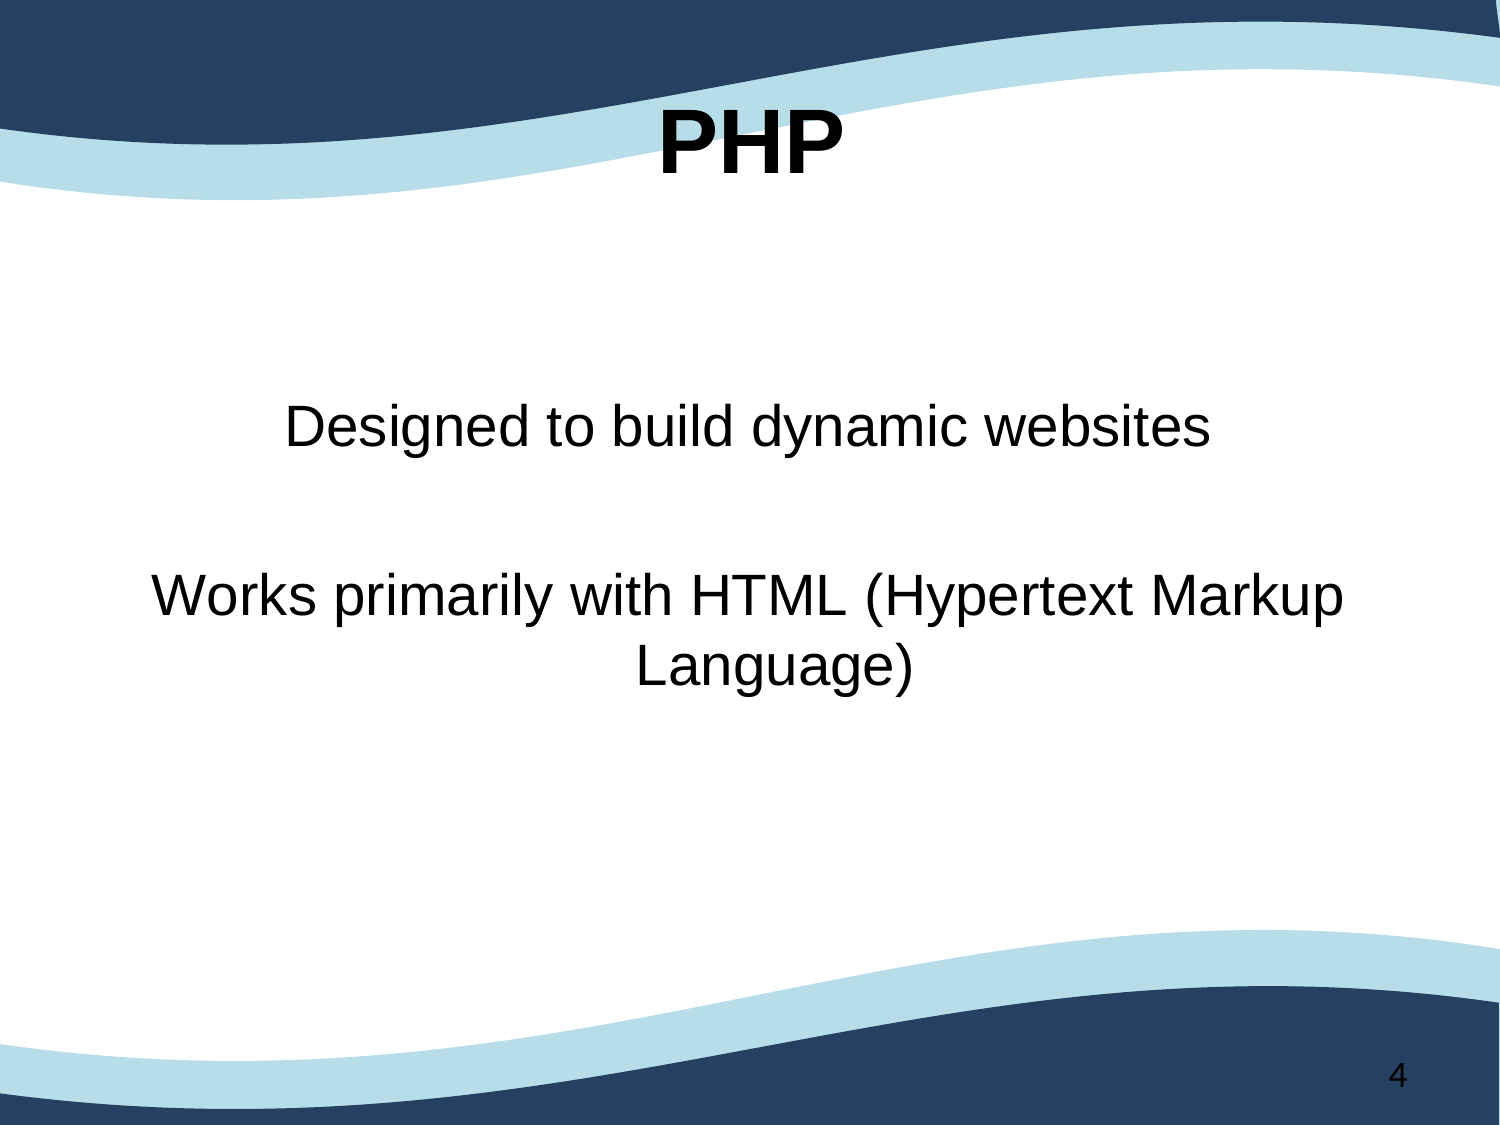

PHP
Designed to build dynamic websites
Works primarily with HTML (Hypertext Markup Language)
4